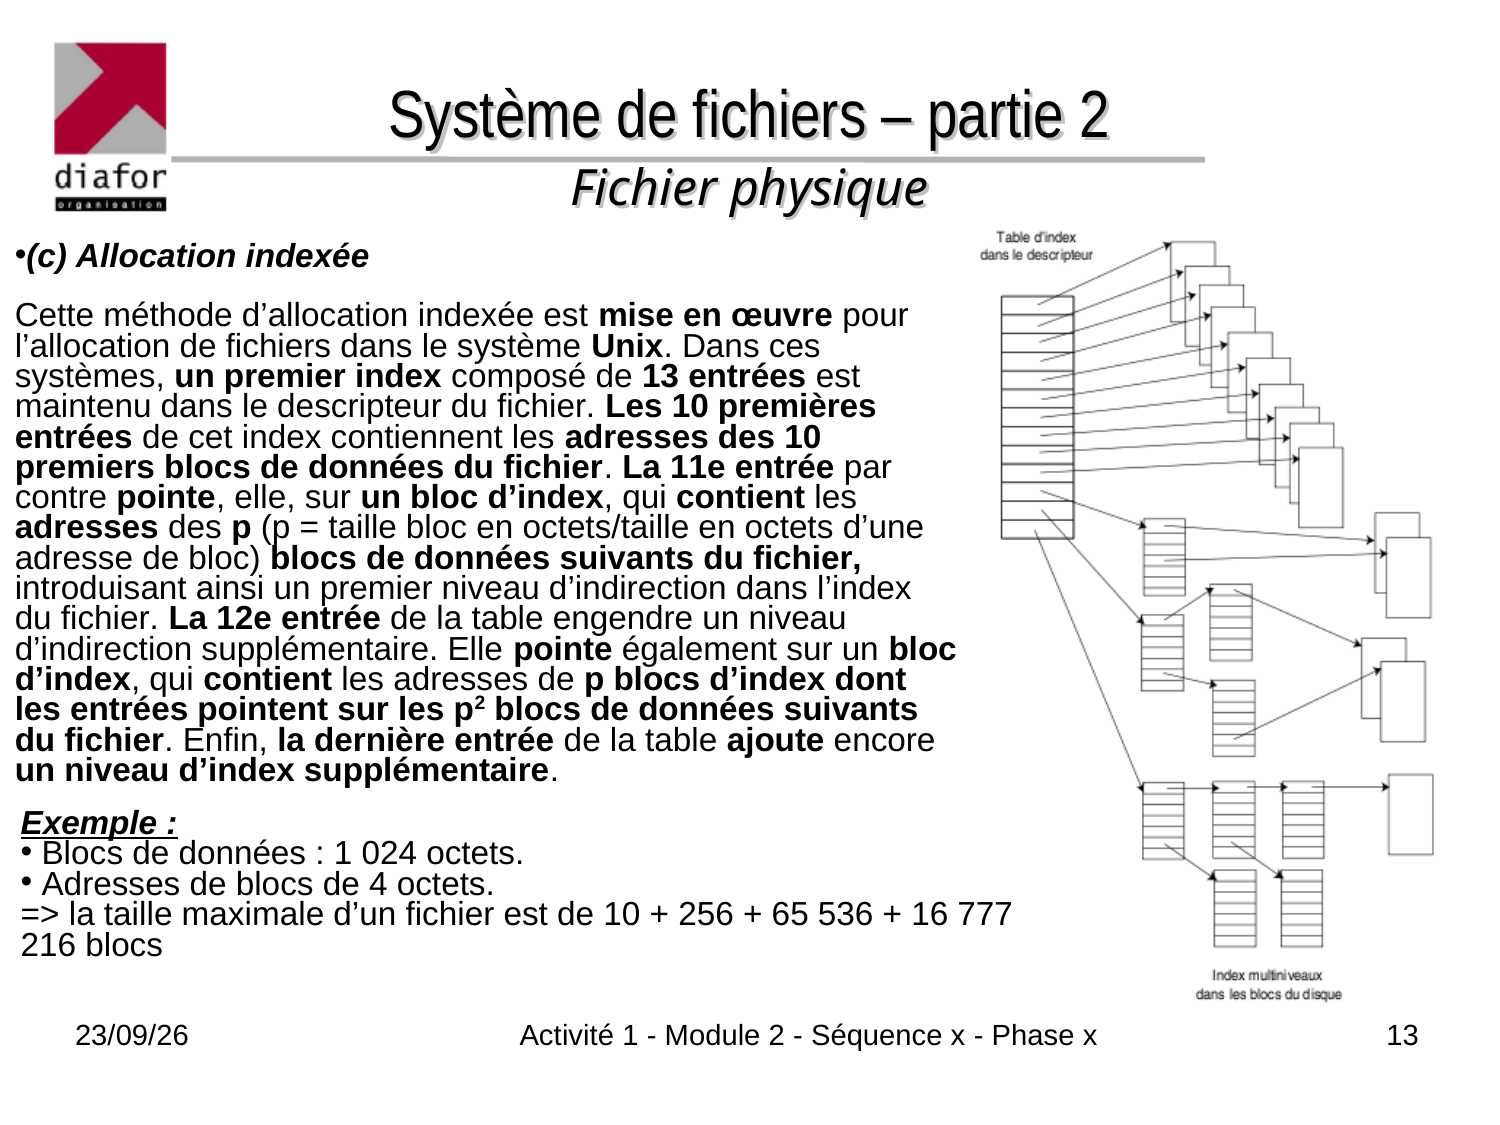

# Système de fichiers – partie 2 Fichier physique
(c) Allocation indexée
Cette méthode d’allocation indexée est mise en œuvre pour l’allocation de fichiers dans le système Unix. Dans ces systèmes, un premier index composé de 13 entrées est maintenu dans le descripteur du fichier. Les 10 premières entrées de cet index contiennent les adresses des 10 premiers blocs de données du fichier. La 11e entrée par contre pointe, elle, sur un bloc d’index, qui contient les adresses des p (p = taille bloc en octets/taille en octets d’une adresse de bloc) blocs de données suivants du fichier, introduisant ainsi un premier niveau d’indirection dans l’index du fichier. La 12e entrée de la table engendre un niveau d’indirection supplémentaire. Elle pointe également sur un bloc d’index, qui contient les adresses de p blocs d’index dont les entrées pointent sur les p2 blocs de données suivants du fichier. Enfin, la dernière entrée de la table ajoute encore un niveau d’index supplémentaire.
Exemple :
 Blocs de données : 1 024 octets.
 Adresses de blocs de 4 octets.
=> la taille maximale d’un fichier est de 10 + 256 + 65 536 + 16 777 216 blocs
Activité 1 - Module 2 - Séquence x - Phase x
13